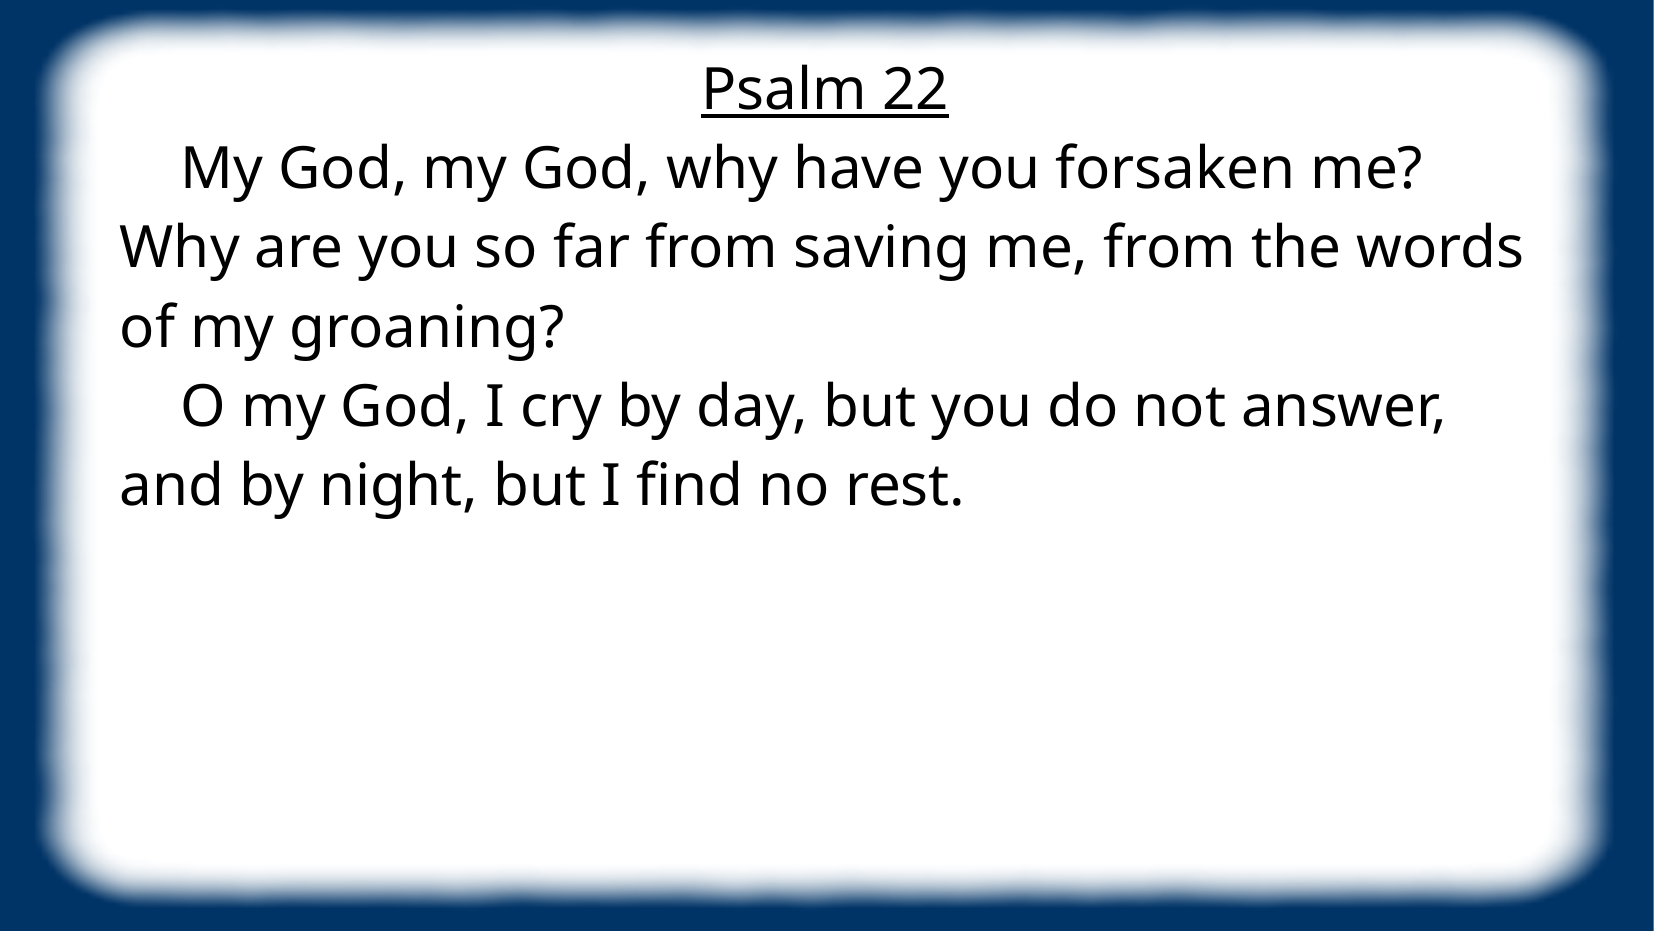

Psalm 22
​ My God, my God, why have you forsaken me?
Why are you so far from saving me, from the words of my groaning?
 O my God, I cry by day, but you do not answer,
and by night, but I find no rest.